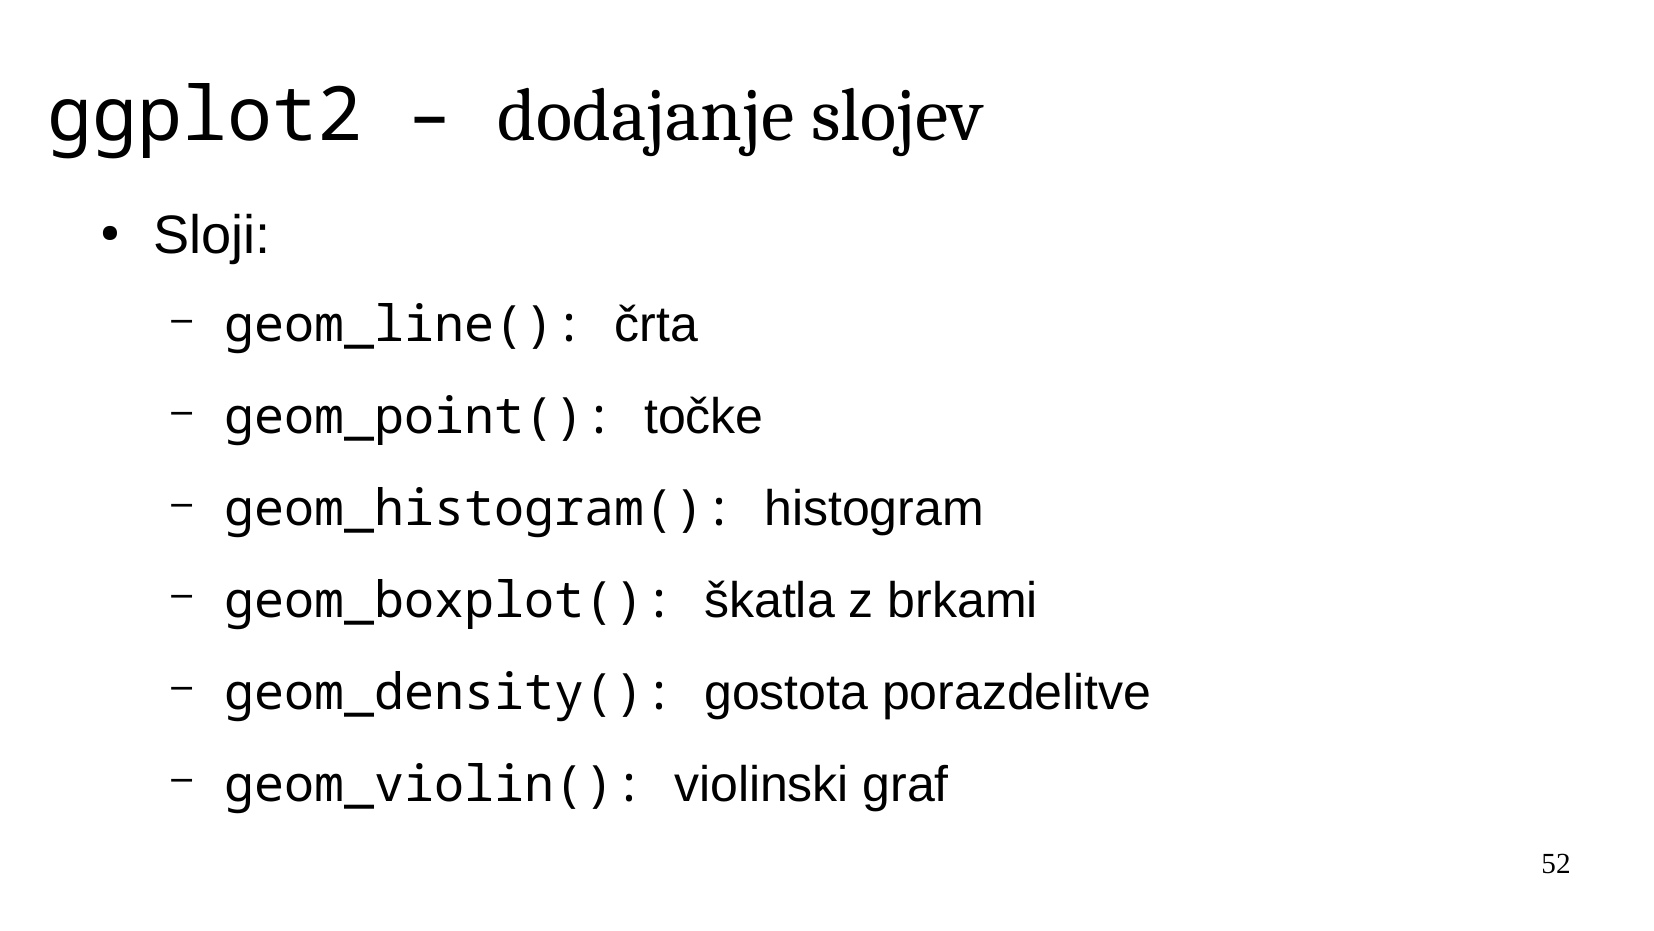

# ggplot2 – dodajanje slojev
Sloji:
geom_line(): črta
geom_point(): točke
geom_histogram(): histogram
geom_boxplot(): škatla z brkami
geom_density(): gostota porazdelitve
geom_violin(): violinski graf
52